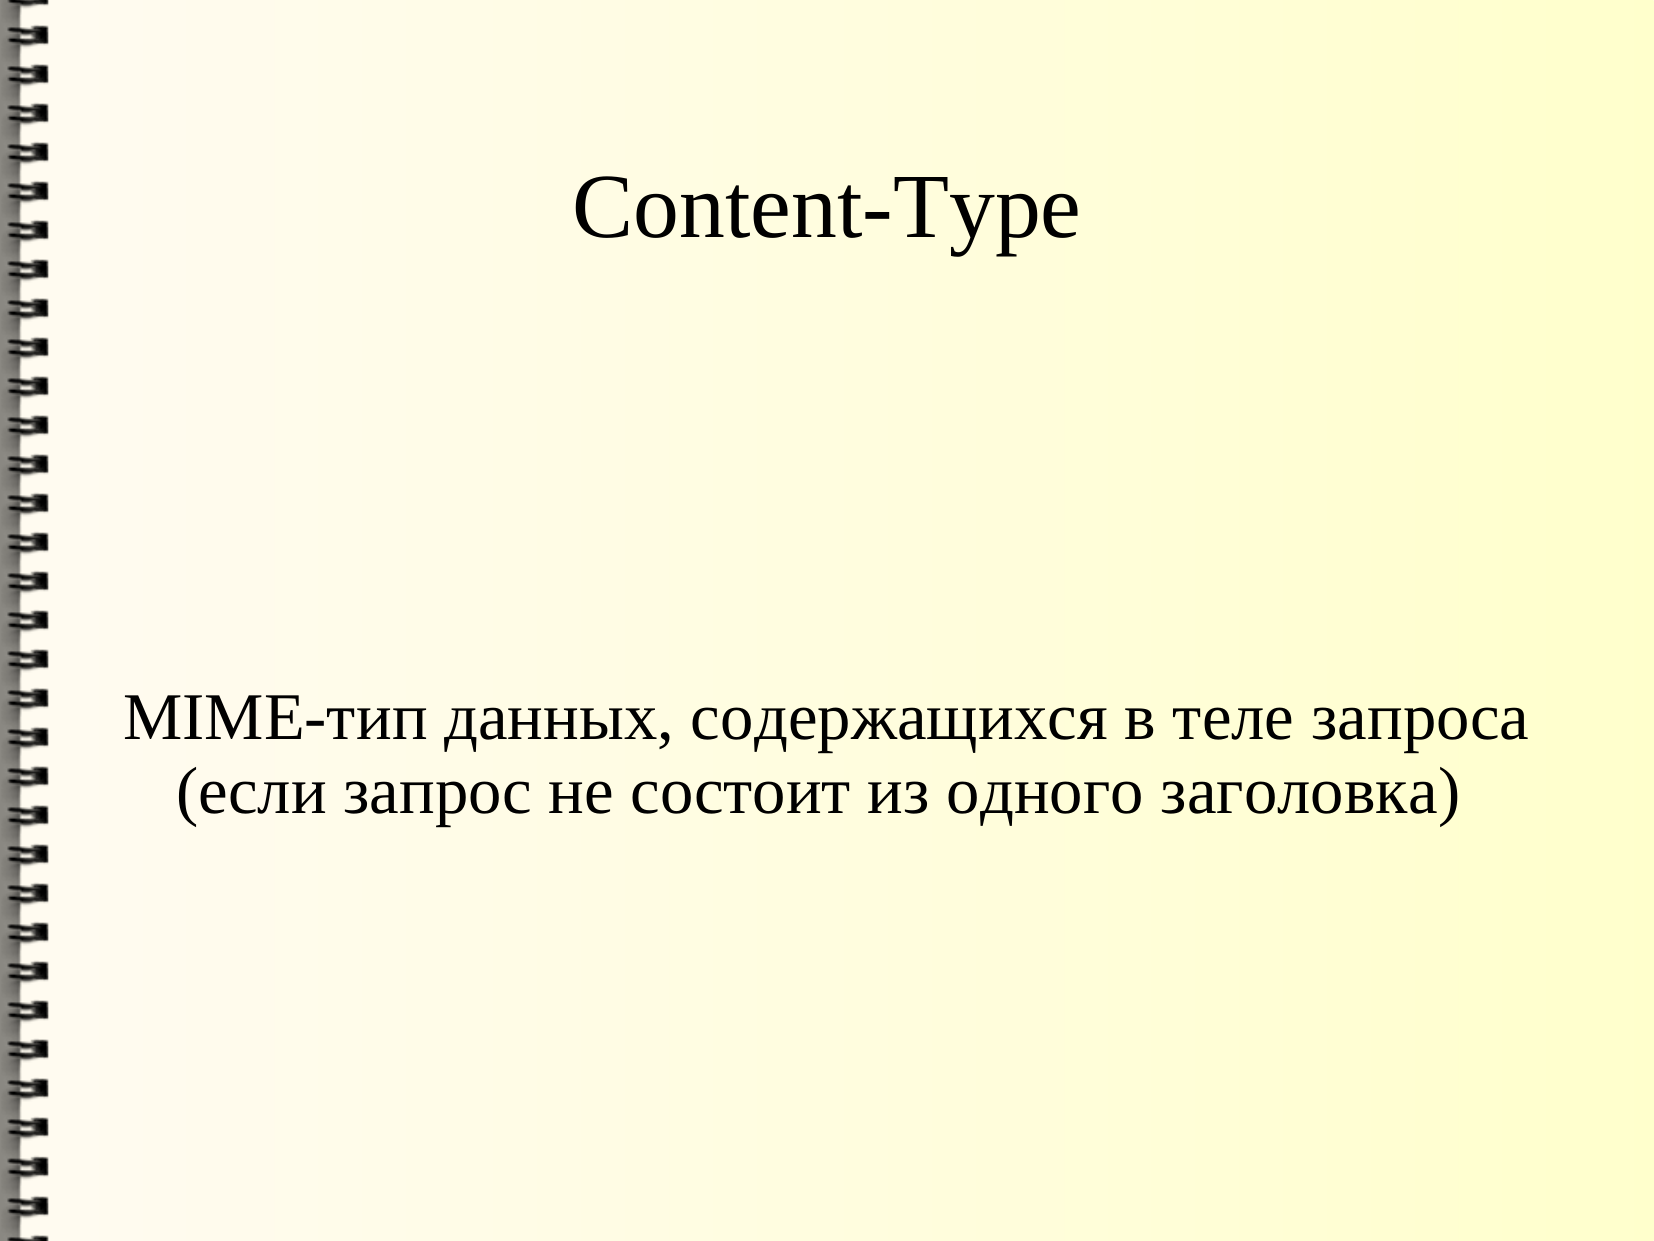

# Content-Type
MIME-тип данных, содержащихся в теле запроса (если запрос не состоит из одного заголовка)